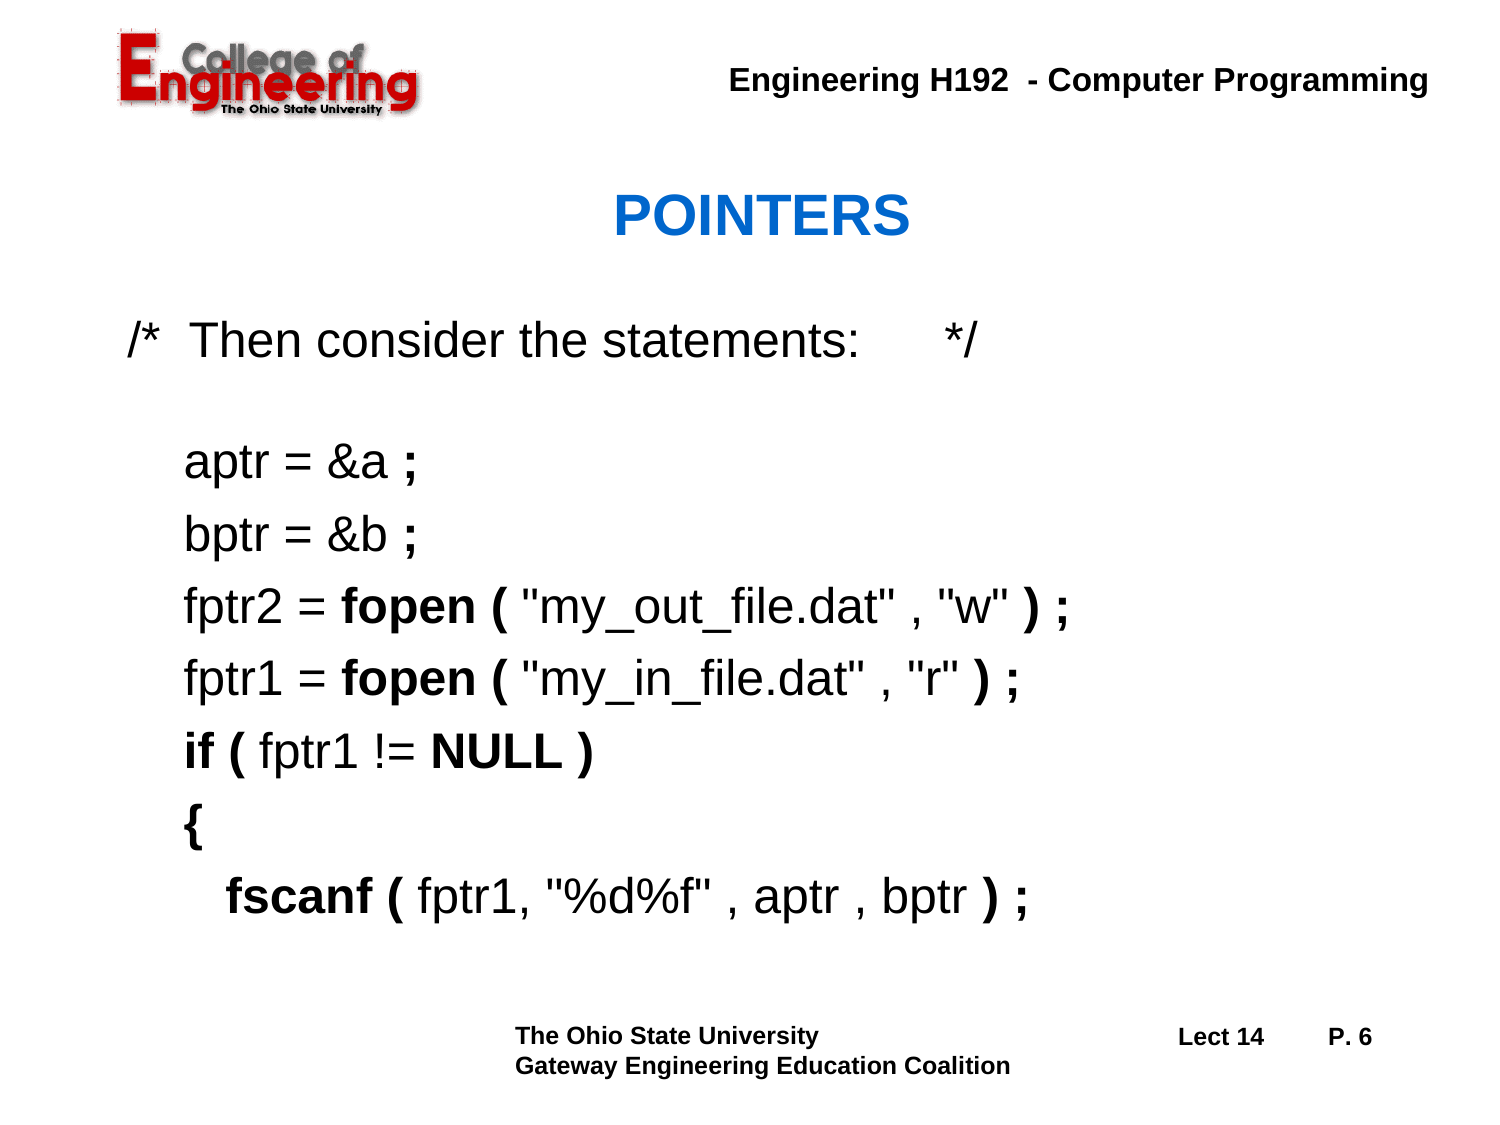

# POINTERS
/* Then consider the statements: */
	aptr = &a ;
	bptr = &b ;
 fptr2 = fopen ( "my_out_file.dat" , "w" ) ;
	fptr1 = fopen ( "my_in_file.dat" , "r" ) ;
	if ( fptr1 != NULL )
	{
	 fscanf ( fptr1, "%d%f" , aptr , bptr ) ;
6